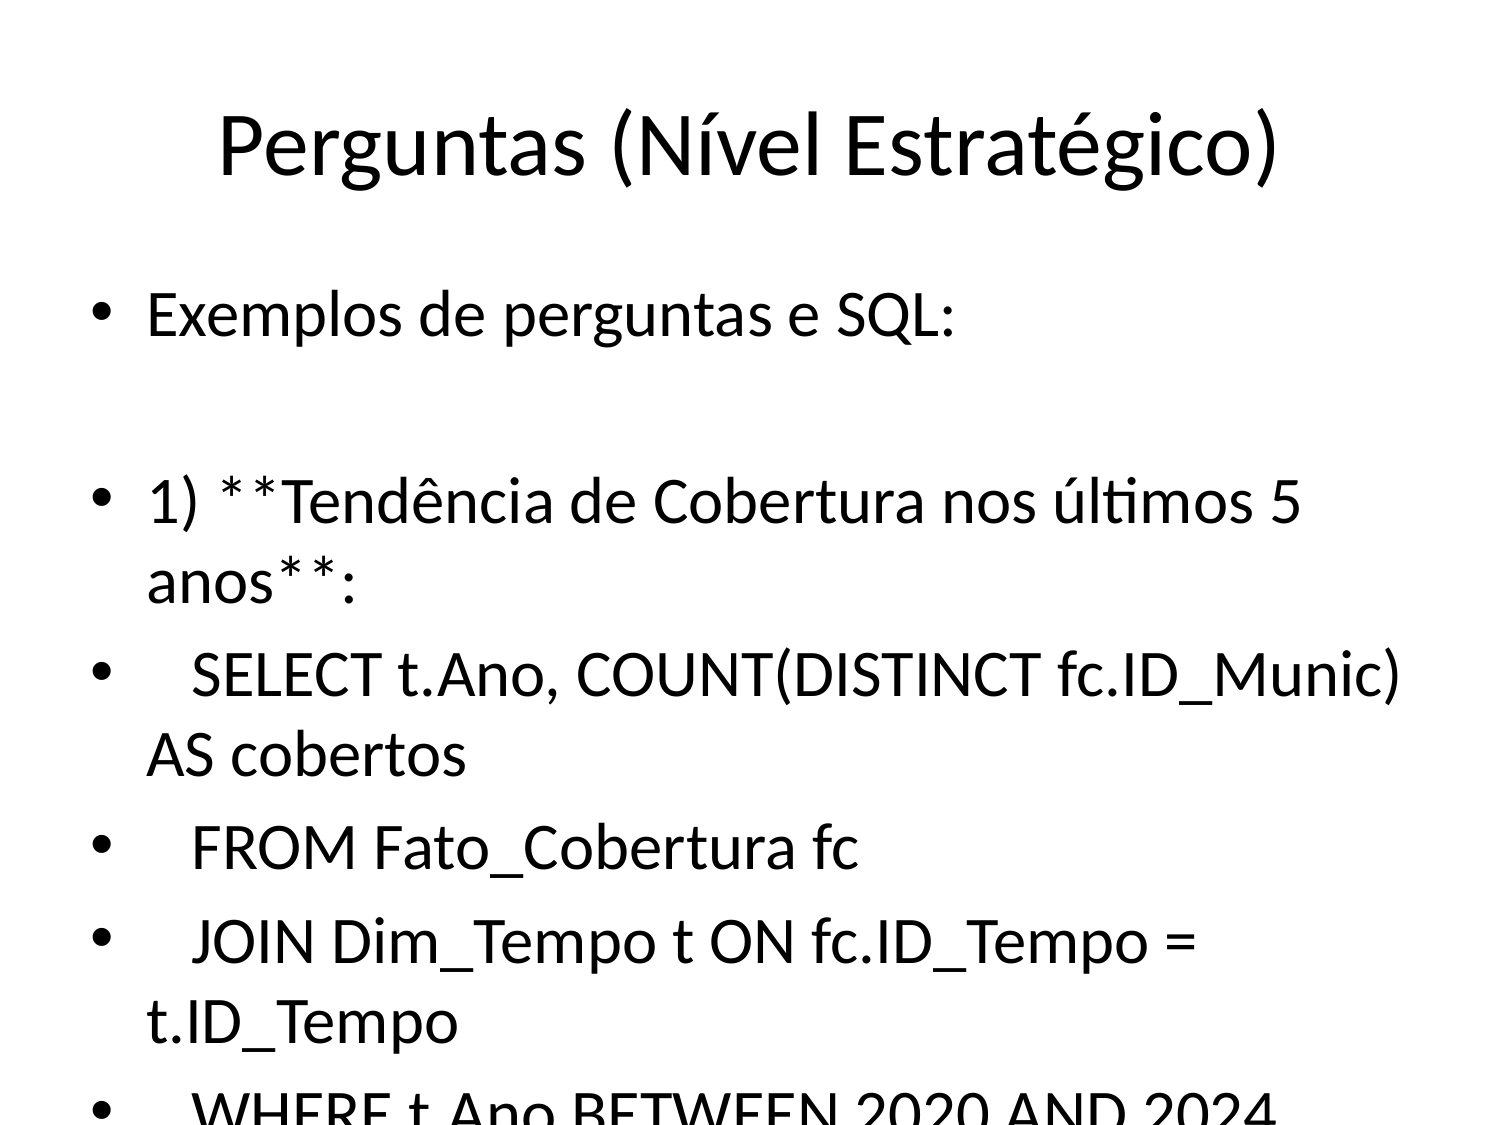

# Perguntas (Nível Estratégico)
Exemplos de perguntas e SQL:
1) **Tendência de Cobertura nos últimos 5 anos**:
 SELECT t.Ano, COUNT(DISTINCT fc.ID_Munic) AS cobertos
 FROM Fato_Cobertura fc
 JOIN Dim_Tempo t ON fc.ID_Tempo = t.ID_Tempo
 WHERE t.Ano BETWEEN 2020 AND 2024
 AND fc.Coberto = 1
 GROUP BY t.Ano;
2) **Projeções Futuras**:
 Aqui, o SQL pode ser combinado com
 modelos de previsão (Machine Learning)
 para estimar quando atingiremos certa meta.